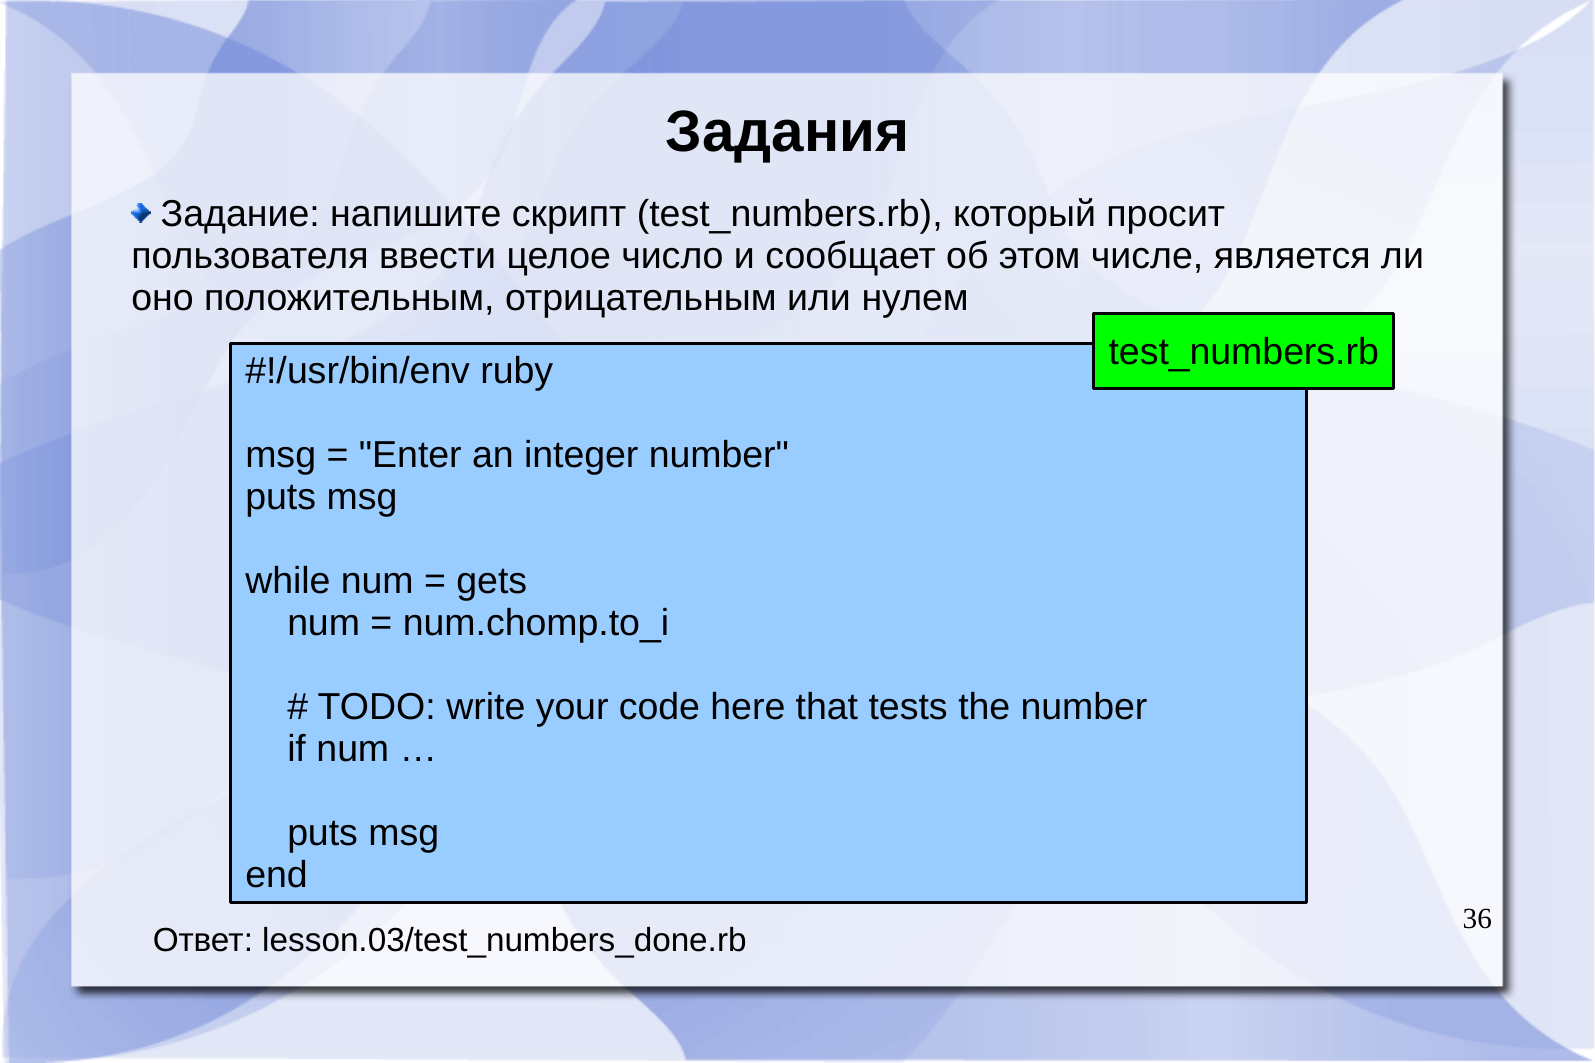

# Задания
 Задание: напишите скрипт (test_numbers.rb), который просит пользователя ввести целое число и сообщает об этом числе, является ли оно положительным, отрицательным или нулем
test_numbers.rb
#!/usr/bin/env ruby
msg = "Enter an integer number"
puts msg
while num = gets
 num = num.chomp.to_i
 # TODO: write your code here that tests the number
 if num …
 puts msg
end
36
Ответ: lesson.03/test_numbers_done.rb